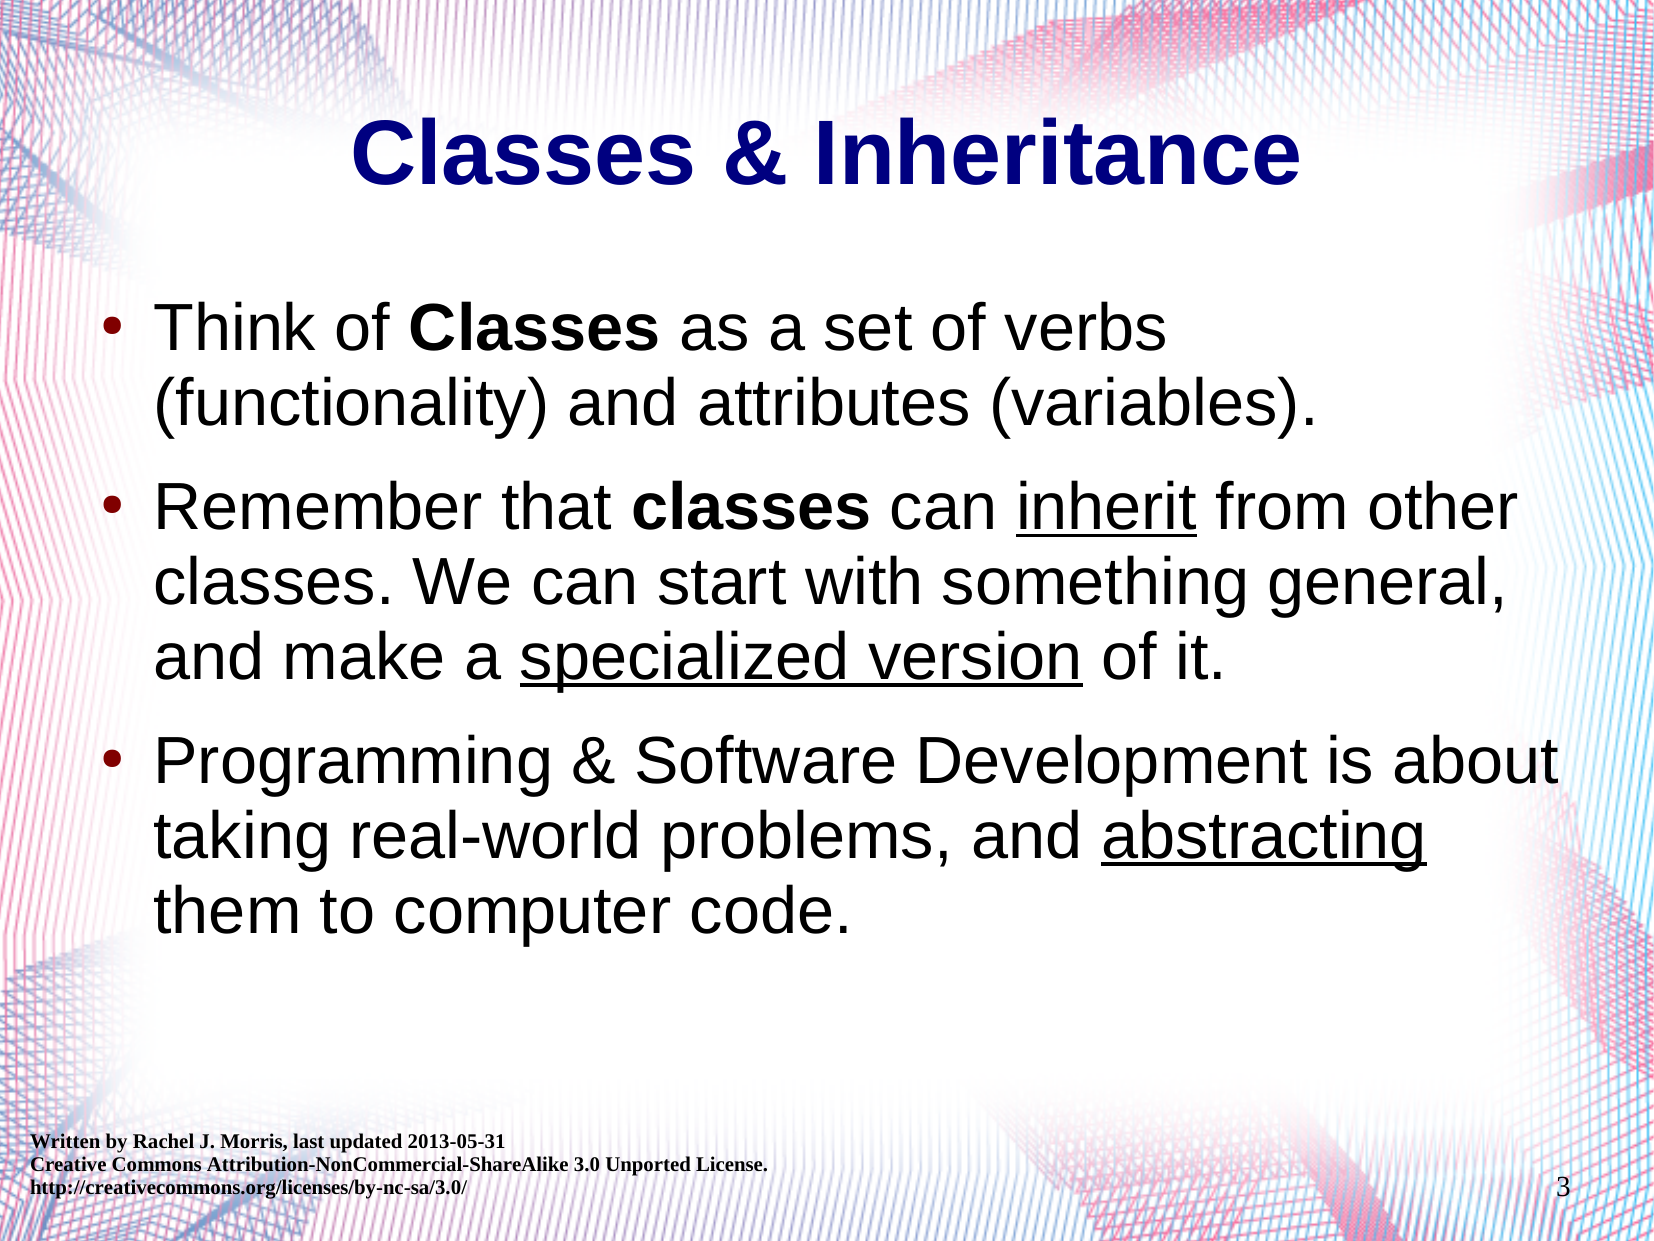

# Classes & Inheritance
Think of Classes as a set of verbs (functionality) and attributes (variables).
Remember that classes can inherit from other classes. We can start with something general, and make a specialized version of it.
Programming & Software Development is about taking real-world problems, and abstracting them to computer code.
3